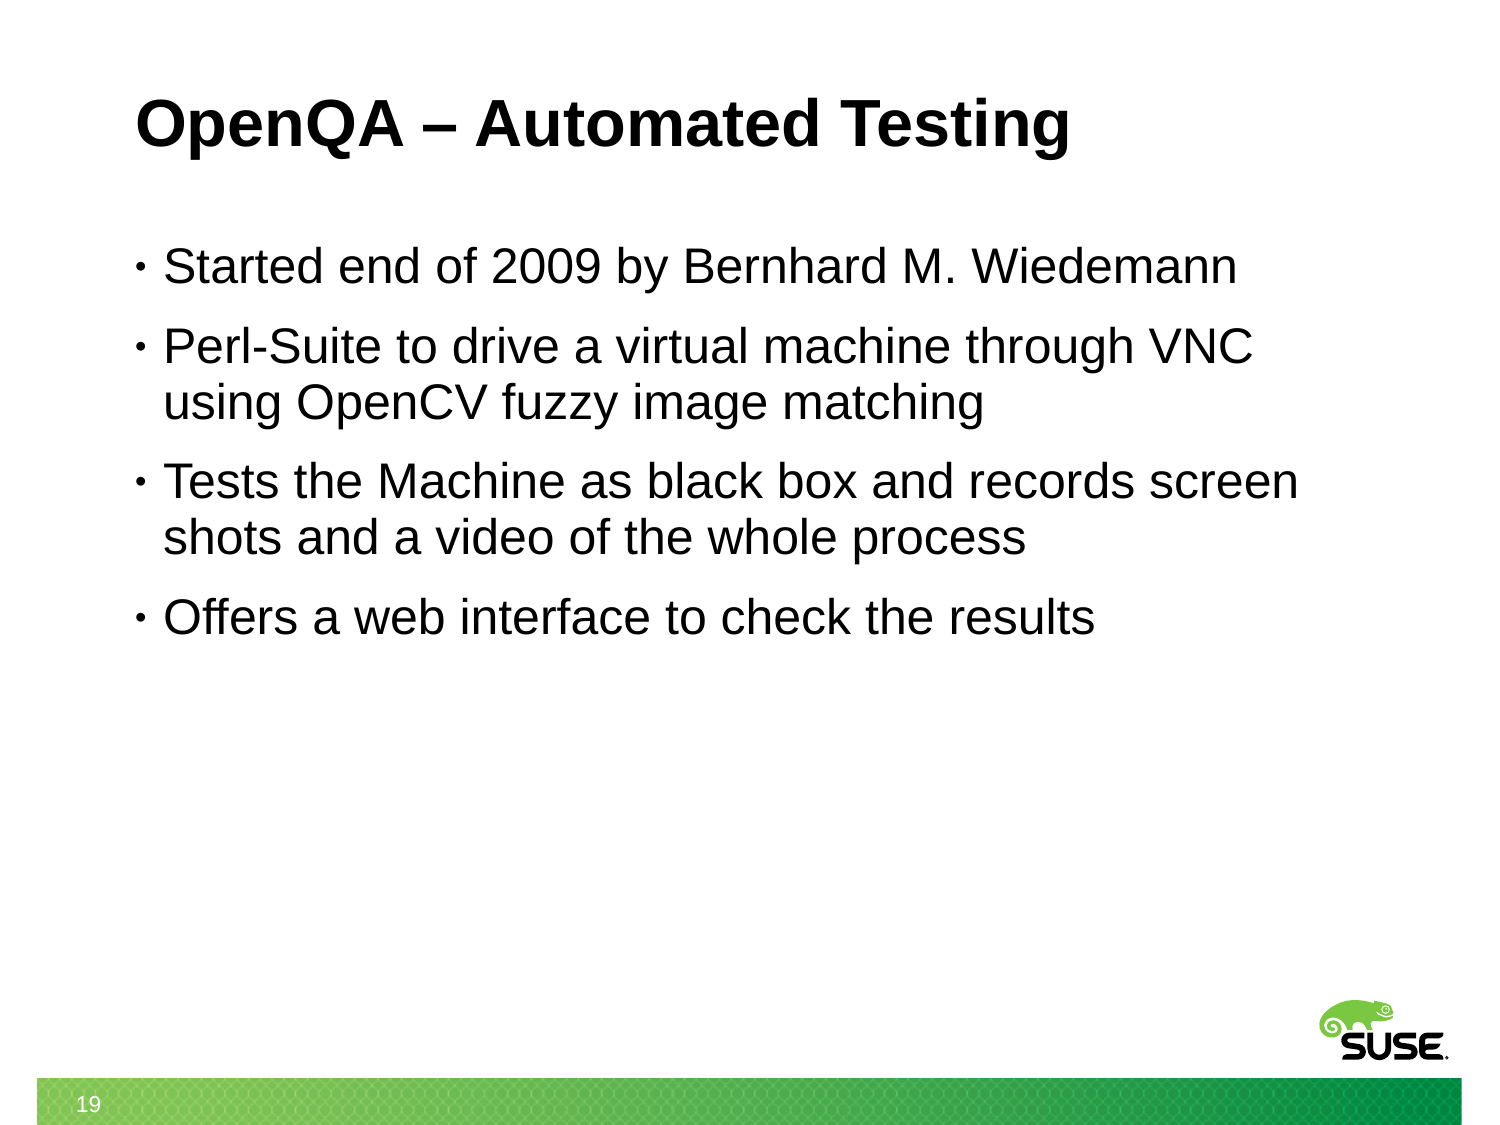

# OpenQA – Automated Testing
Started end of 2009 by Bernhard M. Wiedemann
Perl-Suite to drive a virtual machine through VNC using OpenCV fuzzy image matching
Tests the Machine as black box and records screen shots and a video of the whole process
Offers a web interface to check the results